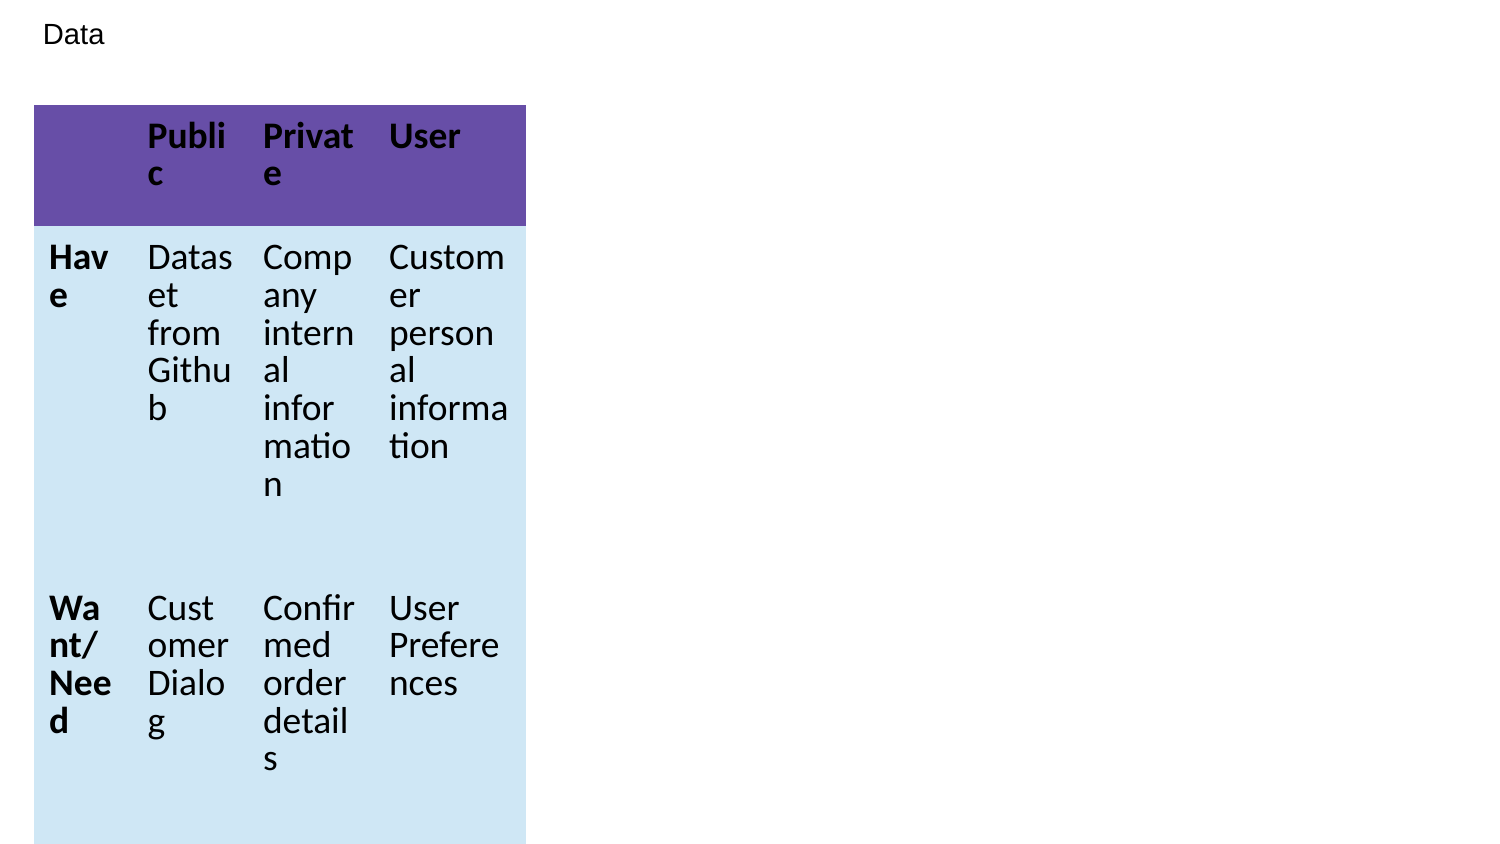

# Data
| | Public | Private | User |
| --- | --- | --- | --- |
| Have | Dataset from Github | Company internal information | Customer personal information |
| Want/Need | Customer Dialog | Confirmed order details | User Preferences |
| Nice to have | Weather condition | Disclaimer statement | Spending patterns, Credit rating |